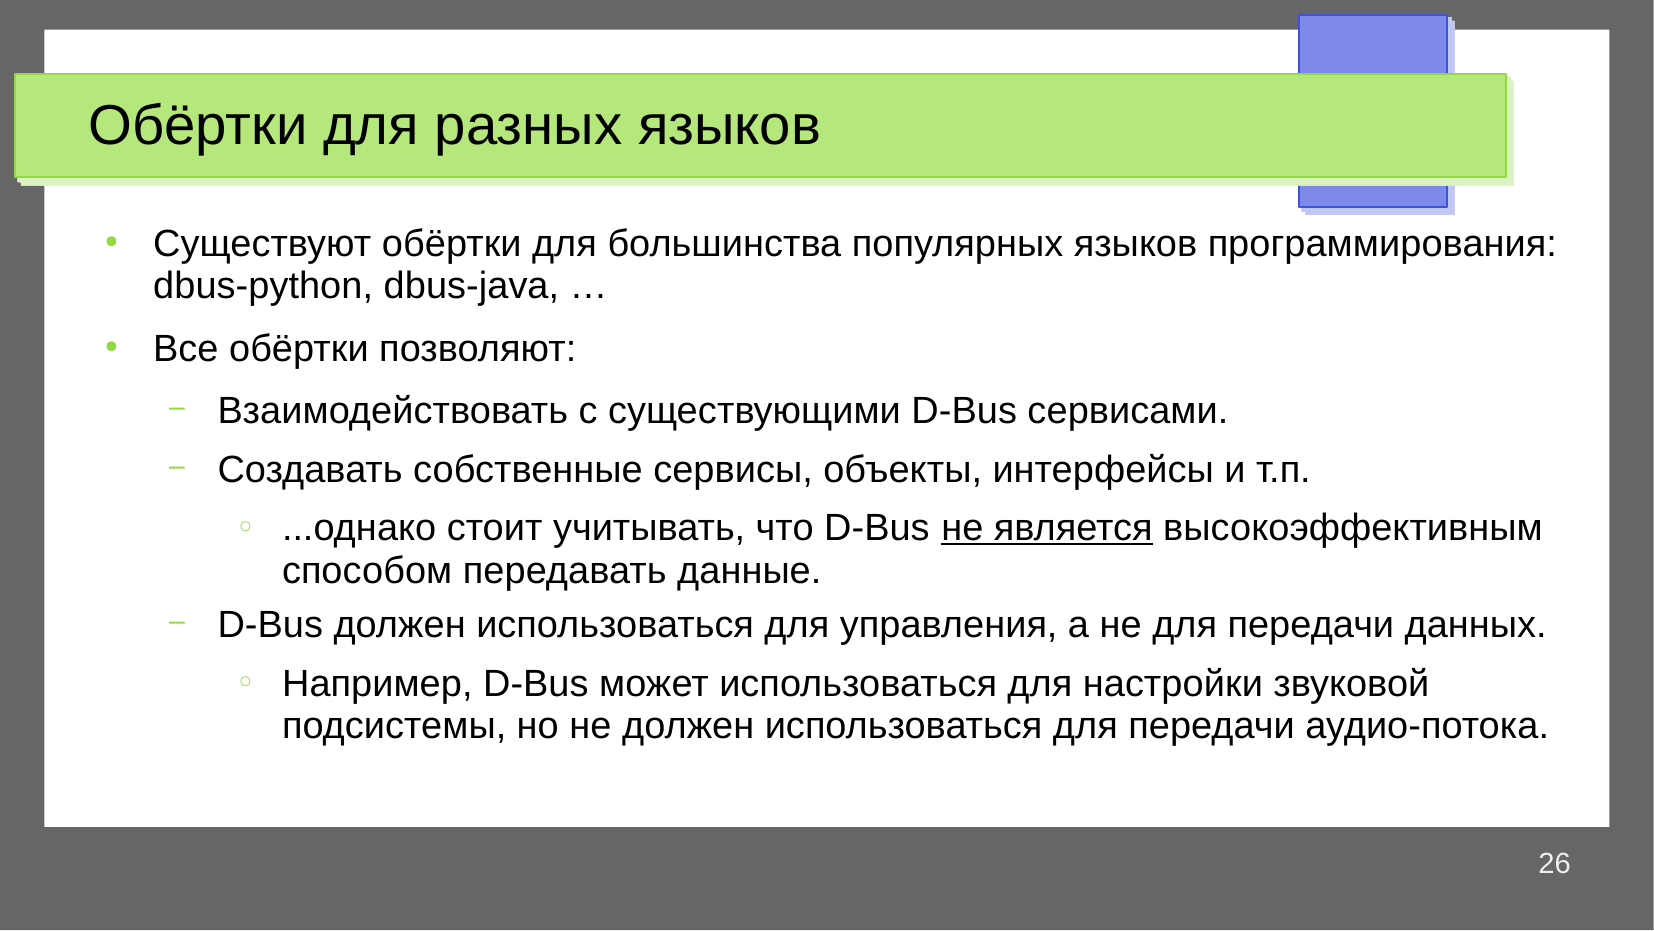

# Обёртки для разных языков
Существуют обёртки для большинства популярных языков программирования: dbus-python, dbus-java, …
Все обёртки позволяют:
Взаимодействовать с существующими D-Bus сервисами.
Создавать собственные сервисы, объекты, интерфейсы и т.п.
...однако стоит учитывать, что D-Bus не является высокоэффективным способом передавать данные.
D-Bus должен использоваться для управления, а не для передачи данных.
Например, D-Bus может использоваться для настройки звуковой подсистемы, но не должен использоваться для передачи аудио-потока.
26